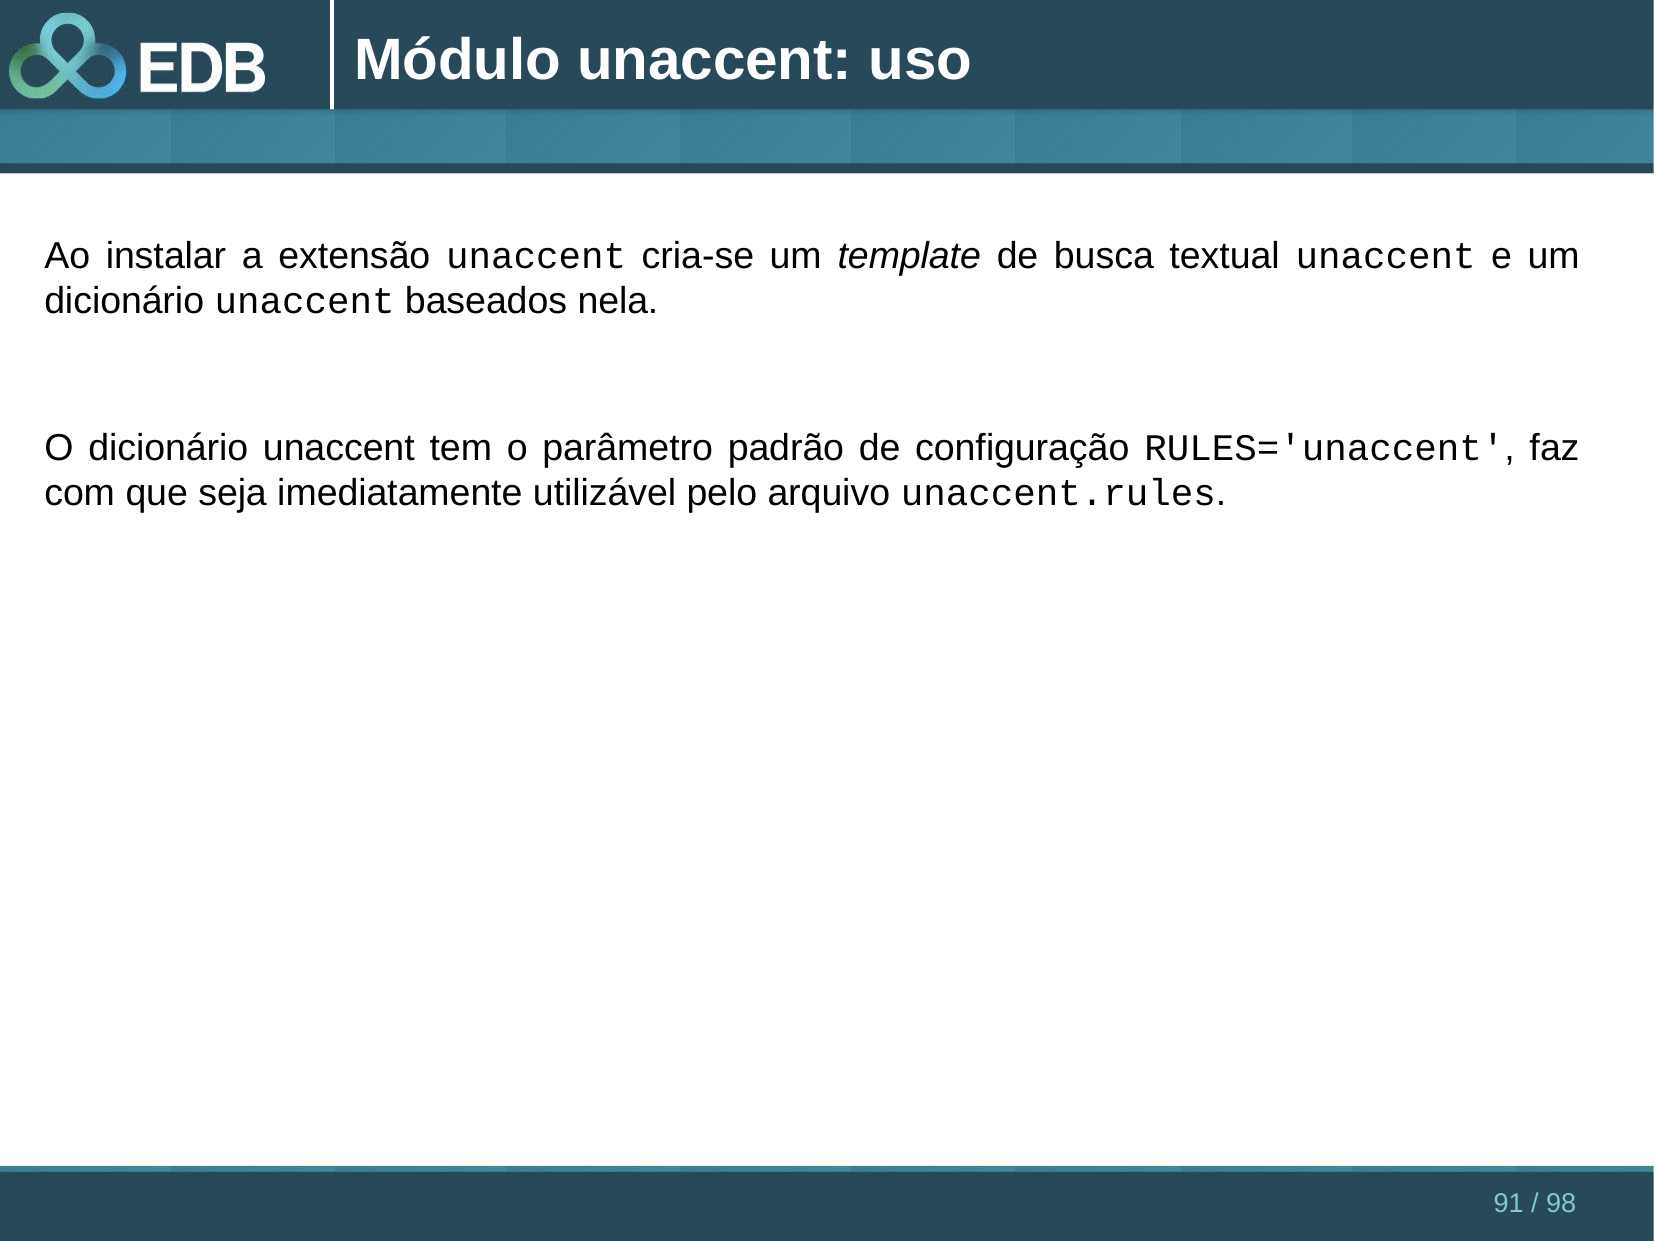

Módulo unaccent: uso
Ao instalar a extensão unaccent cria-se um template de busca textual unaccent e um dicionário unaccent baseados nela.
O dicionário unaccent tem o parâmetro padrão de configuração RULES='unaccent', faz com que seja imediatamente utilizável pelo arquivo unaccent.rules.
# Módulo unaccent